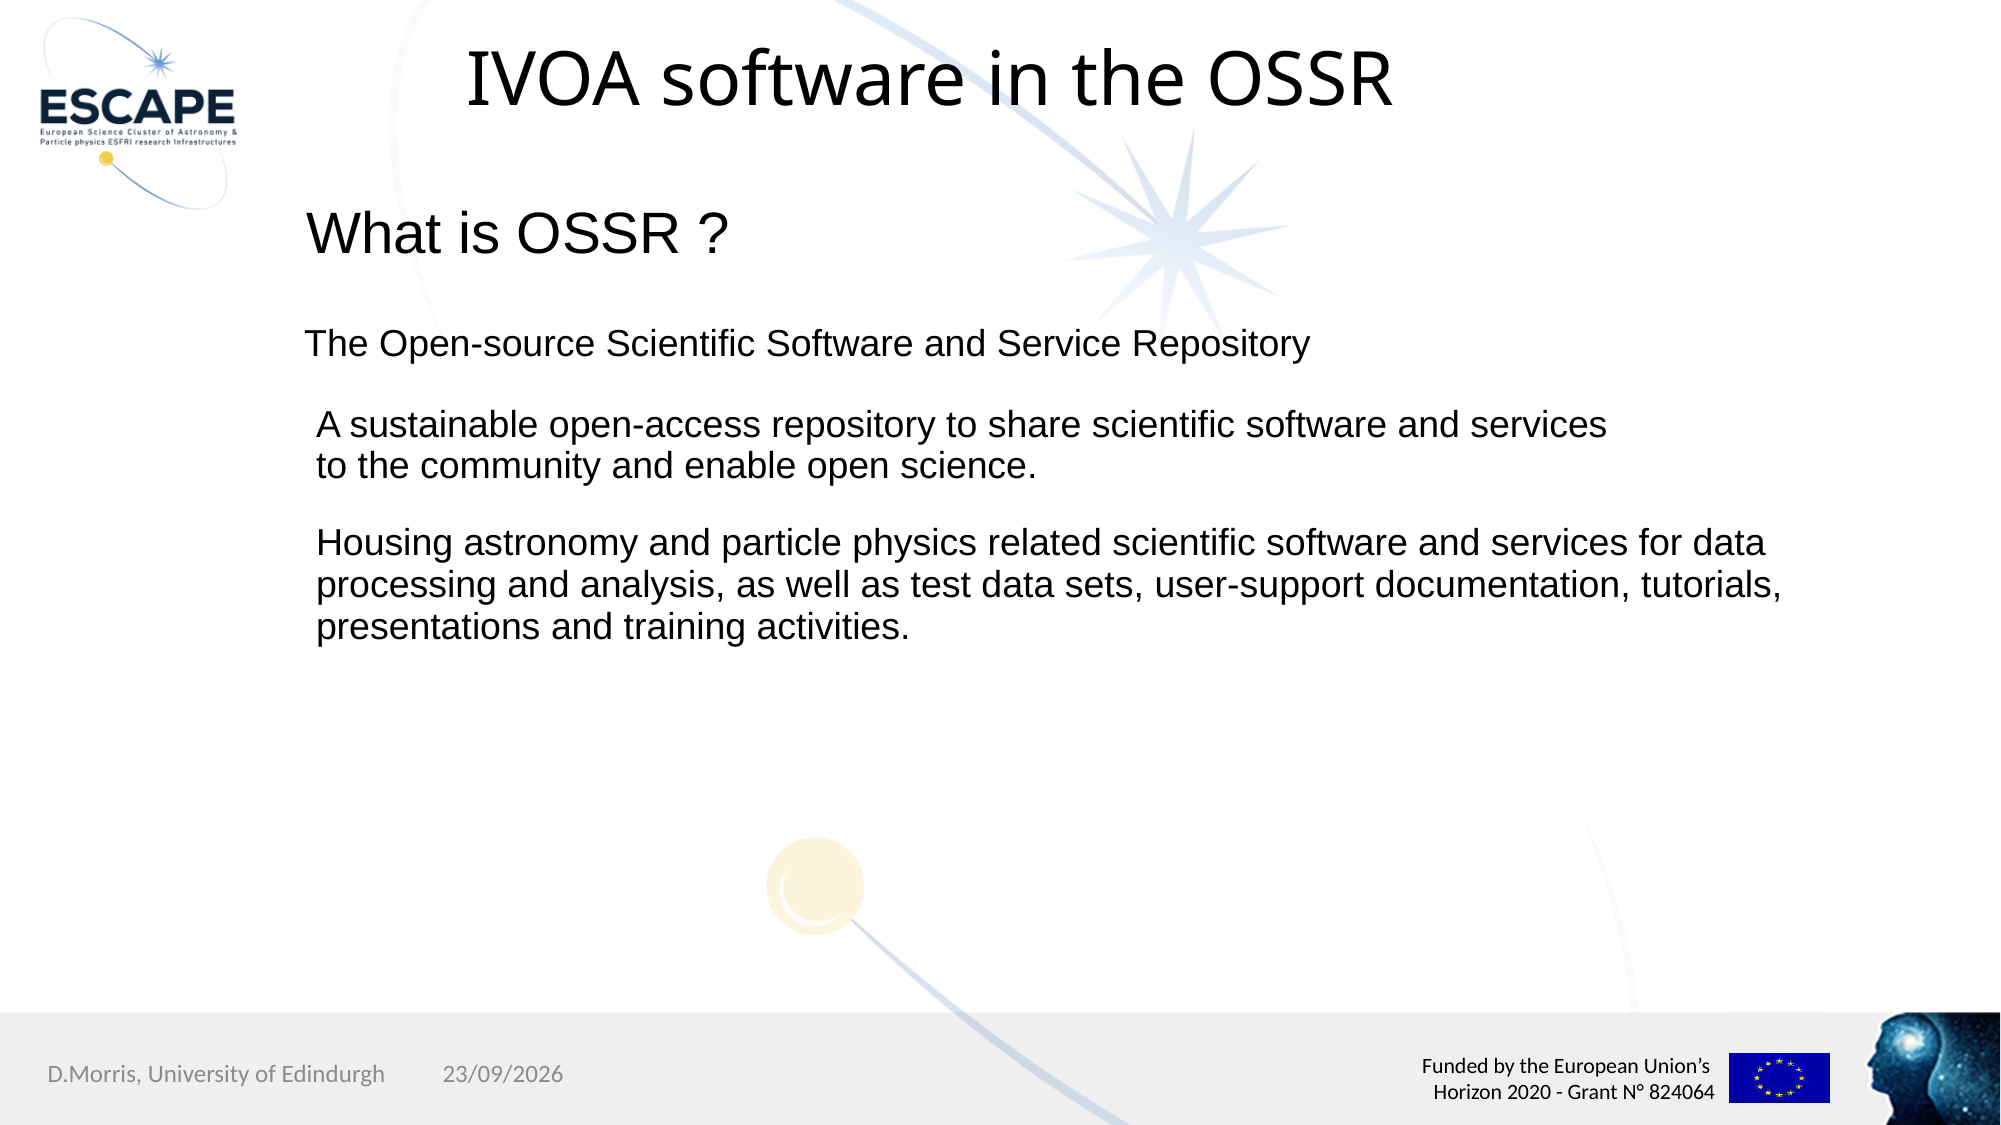

# IVOA software in the OSSR
What is OSSR ?
The Open-source Scientific Software and Service Repository
A sustainable open-access repository to share scientific software and services
to the community and enable open science.
Housing astronomy and particle physics related scientific software and services for data processing and analysis, as well as test data sets, user-support documentation, tutorials, presentations and training activities.
D.Morris, University of Edindurgh